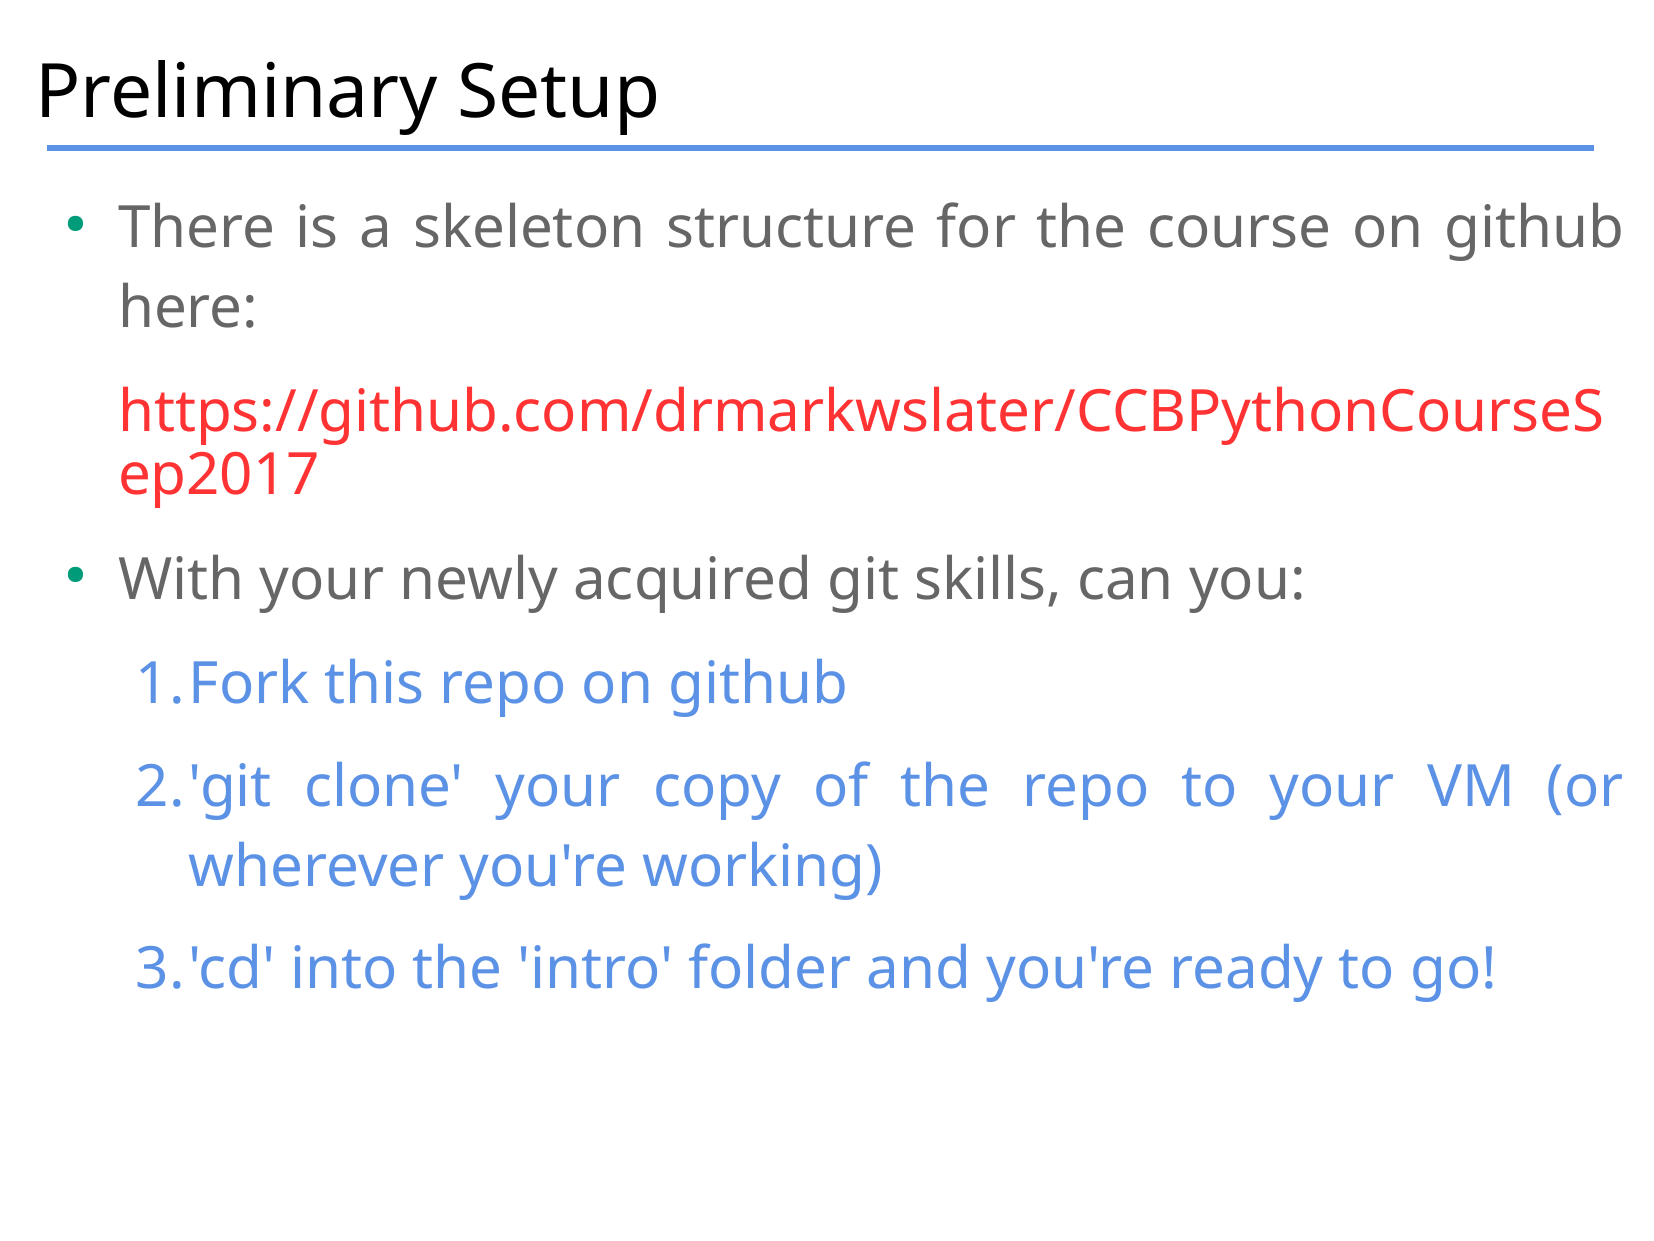

# Preliminary Setup
There is a skeleton structure for the course on github here:
https://github.com/drmarkwslater/CCBPythonCourseSep2017
With your newly acquired git skills, can you:
Fork this repo on github
'git clone' your copy of the repo to your VM (or wherever you're working)
'cd' into the 'intro' folder and you're ready to go!